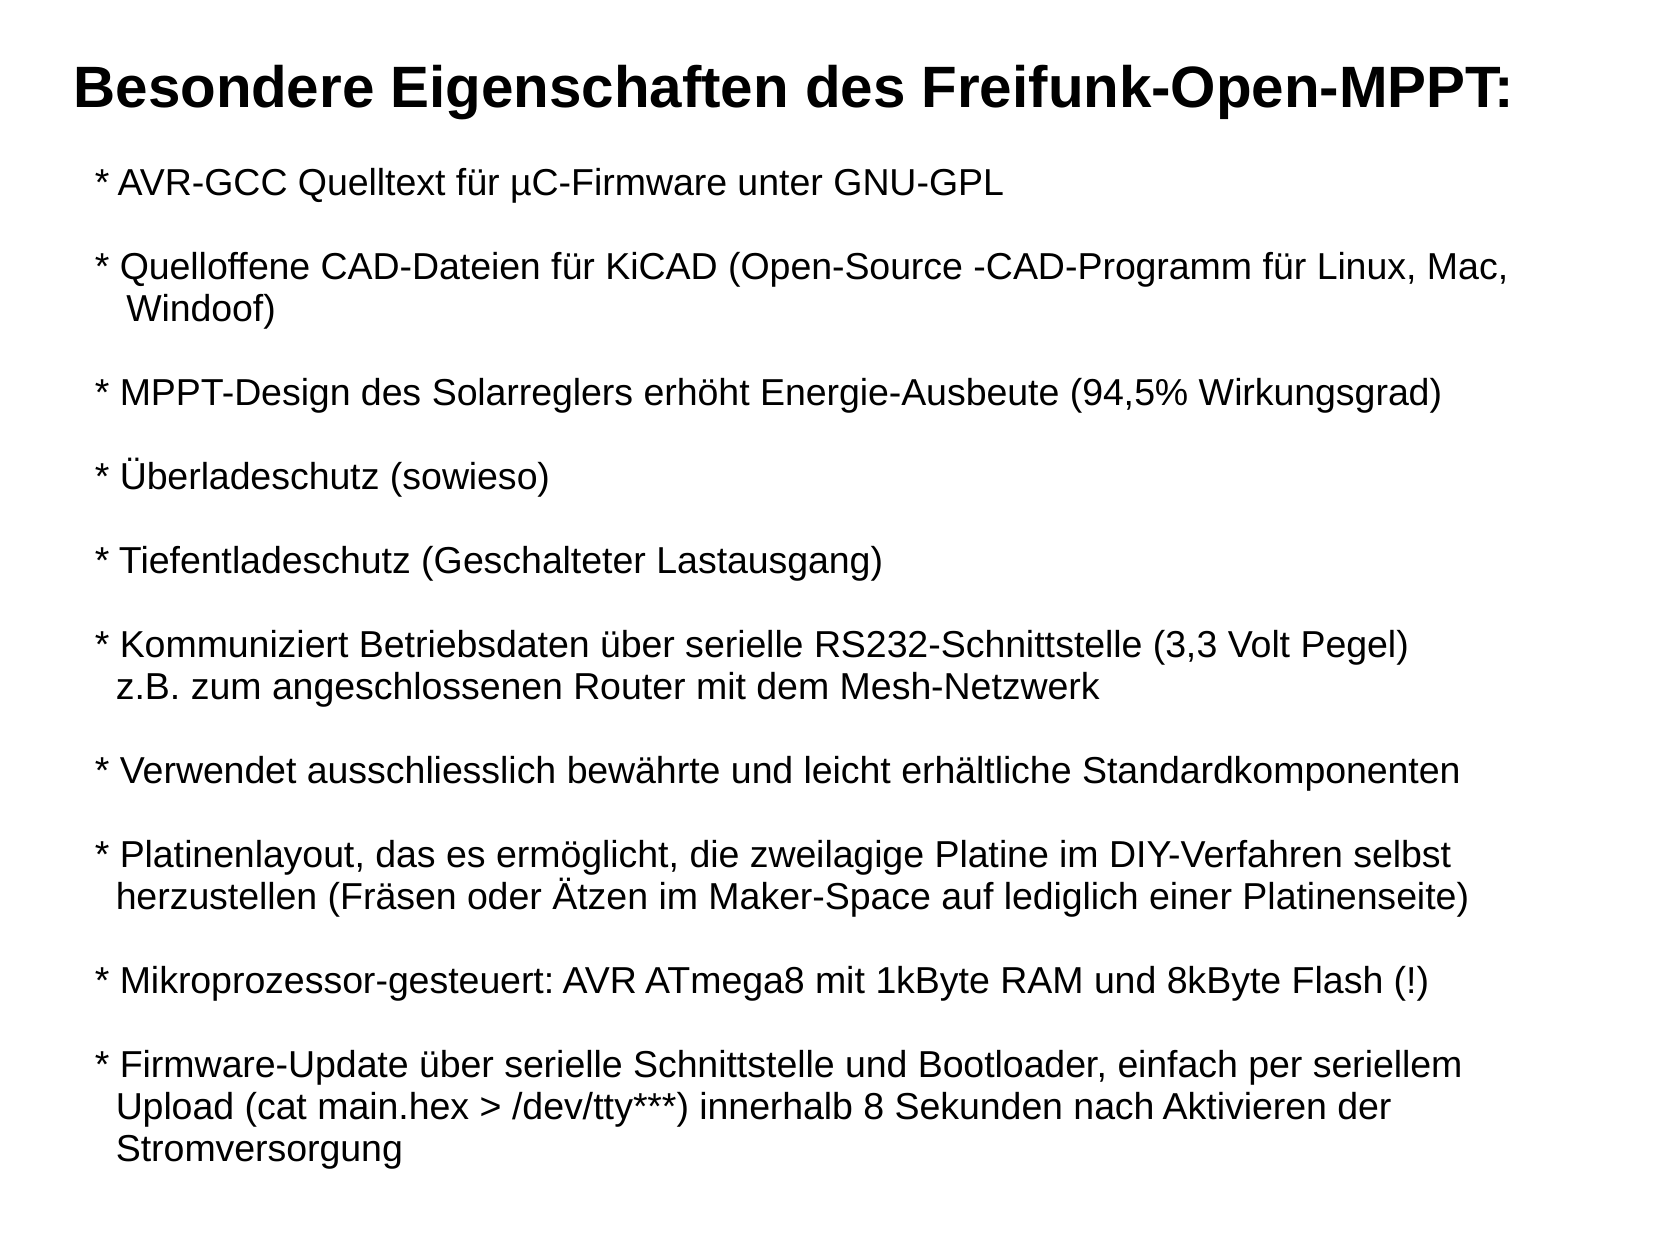

Besondere Eigenschaften des Freifunk-Open-MPPT:
 * AVR-GCC Quelltext für µC-Firmware unter GNU-GPL
 * Quelloffene CAD-Dateien für KiCAD (Open-Source -CAD-Programm für Linux, Mac,
 Windoof)
 * MPPT-Design des Solarreglers erhöht Energie-Ausbeute (94,5% Wirkungsgrad)
 * Überladeschutz (sowieso)
 * Tiefentladeschutz (Geschalteter Lastausgang)
 * Kommuniziert Betriebsdaten über serielle RS232-Schnittstelle (3,3 Volt Pegel)
 z.B. zum angeschlossenen Router mit dem Mesh-Netzwerk
 * Verwendet ausschliesslich bewährte und leicht erhältliche Standardkomponenten
 * Platinenlayout, das es ermöglicht, die zweilagige Platine im DIY-Verfahren selbst
 herzustellen (Fräsen oder Ätzen im Maker-Space auf lediglich einer Platinenseite)
 * Mikroprozessor-gesteuert: AVR ATmega8 mit 1kByte RAM und 8kByte Flash (!)
 * Firmware-Update über serielle Schnittstelle und Bootloader, einfach per seriellem
 Upload (cat main.hex > /dev/tty***) innerhalb 8 Sekunden nach Aktivieren der
 Stromversorgung